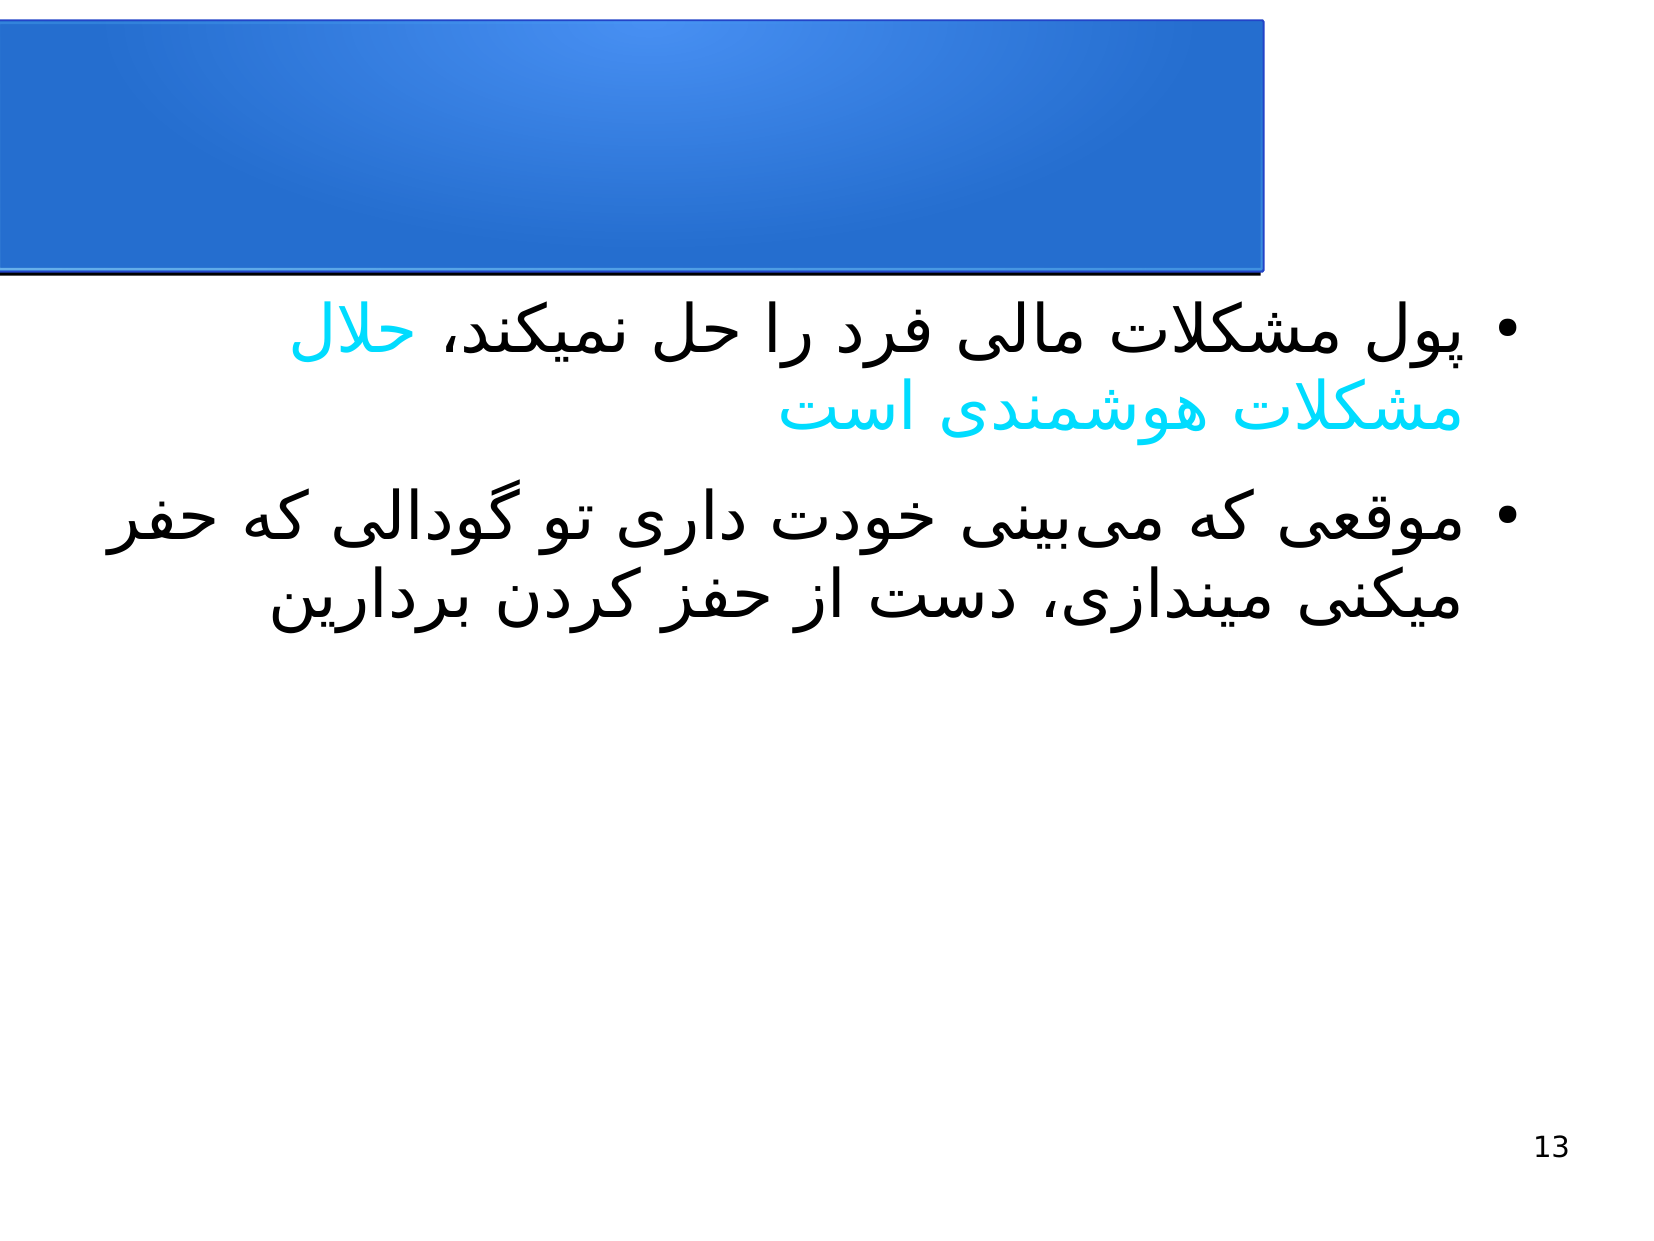

#
پول مشکلات مالی فرد را حل نمیکند، حلال مشکلات هوشمندی است
موقعی که می‌بینی خودت داری تو گودالی که حفر میکنی میندازی، دست از حفز کردن بردارین
13